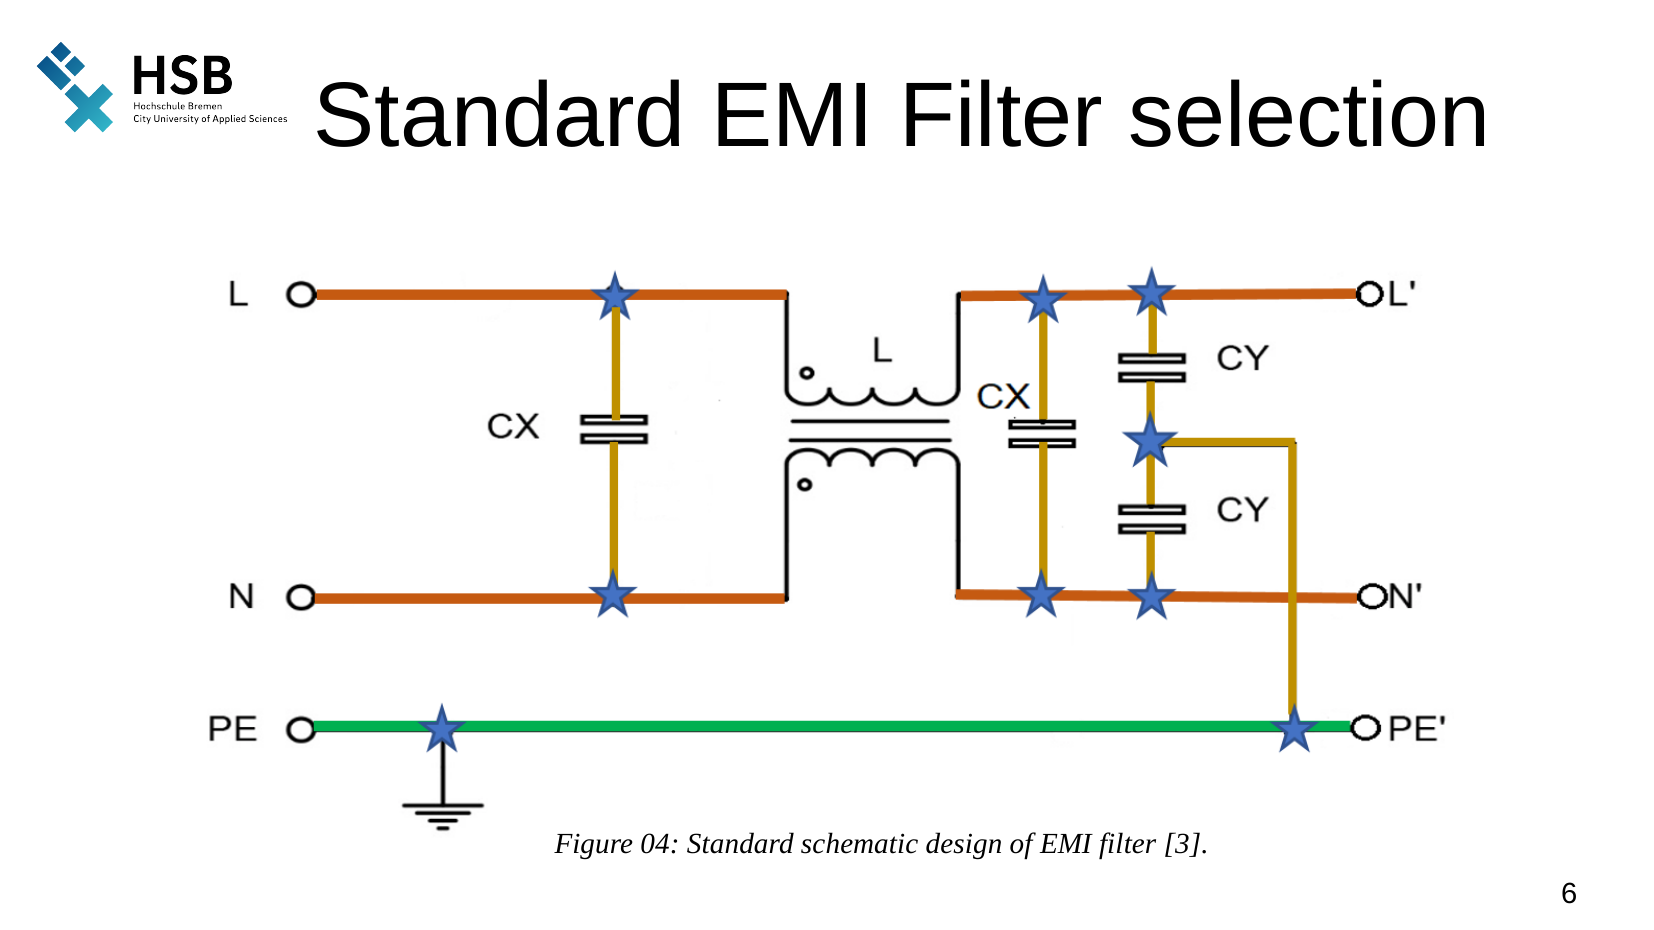

# Standard EMI Filter selection
Figure 04: Standard schematic design of EMI filter [3].